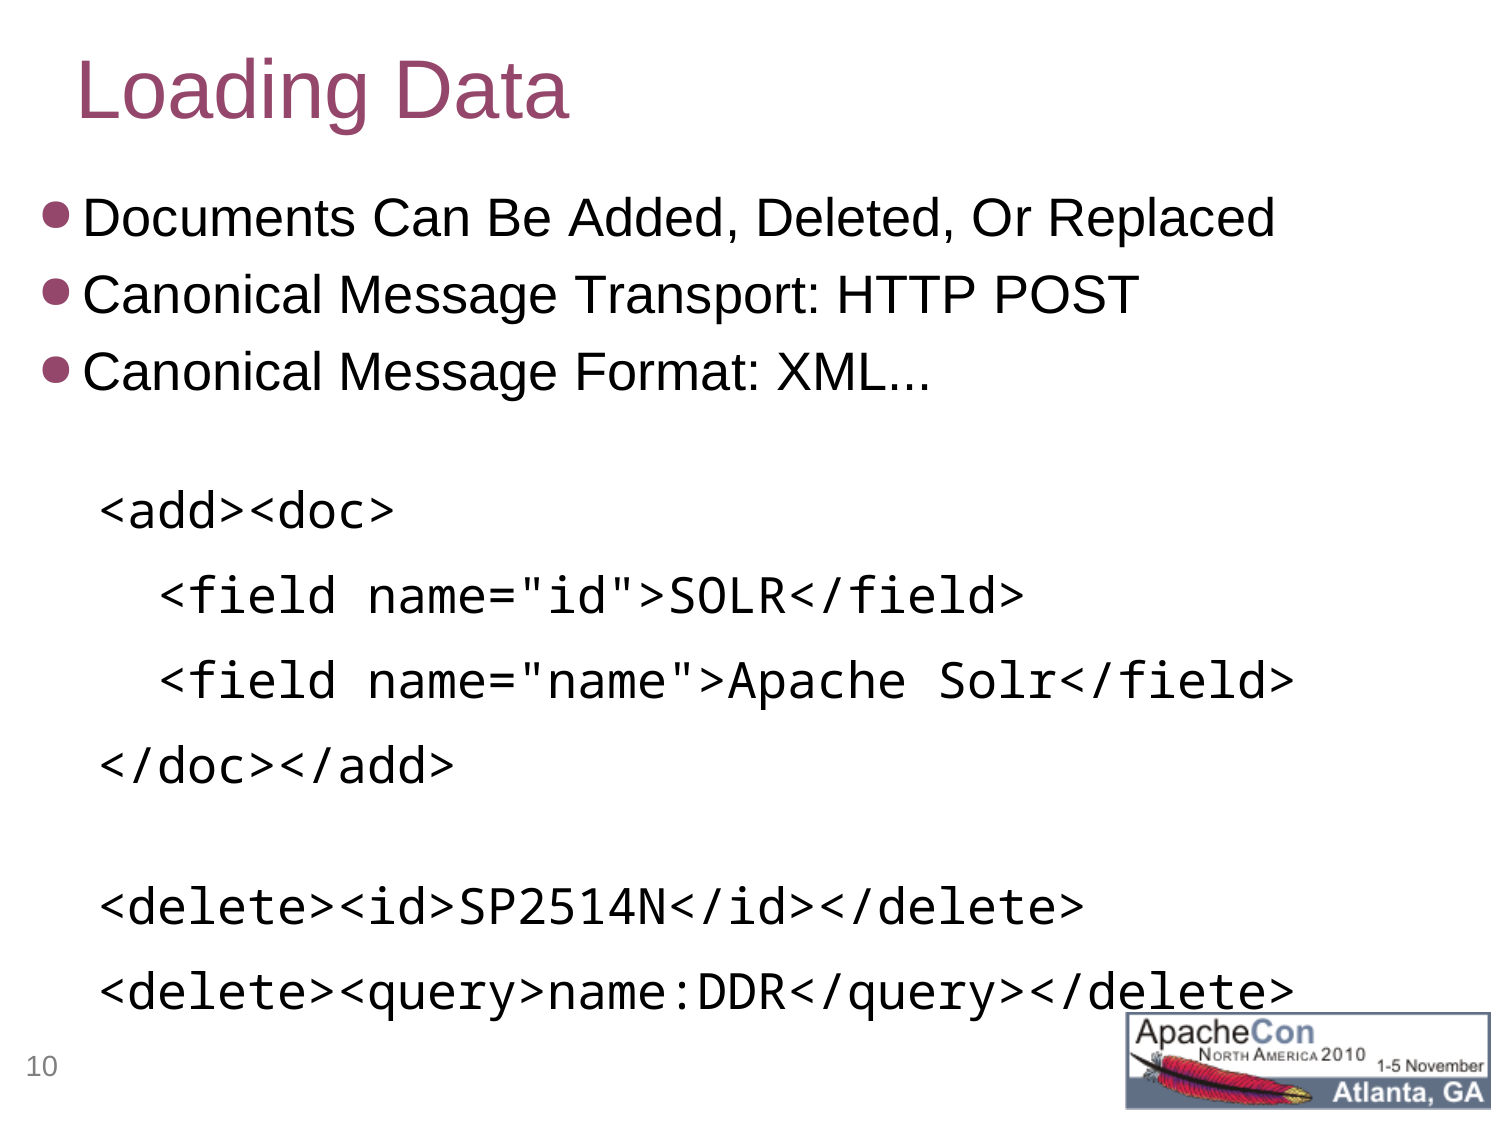

# Loading Data
Documents Can Be Added, Deleted, Or Replaced
Canonical Message Transport: HTTP POST
Canonical Message Format: XML...
 <add><doc>
 <field name="id">SOLR</field>
 <field name="name">Apache Solr</field>
 </doc></add>
 <delete><id>SP2514N</id></delete>
 <delete><query>name:DDR</query></delete>
10